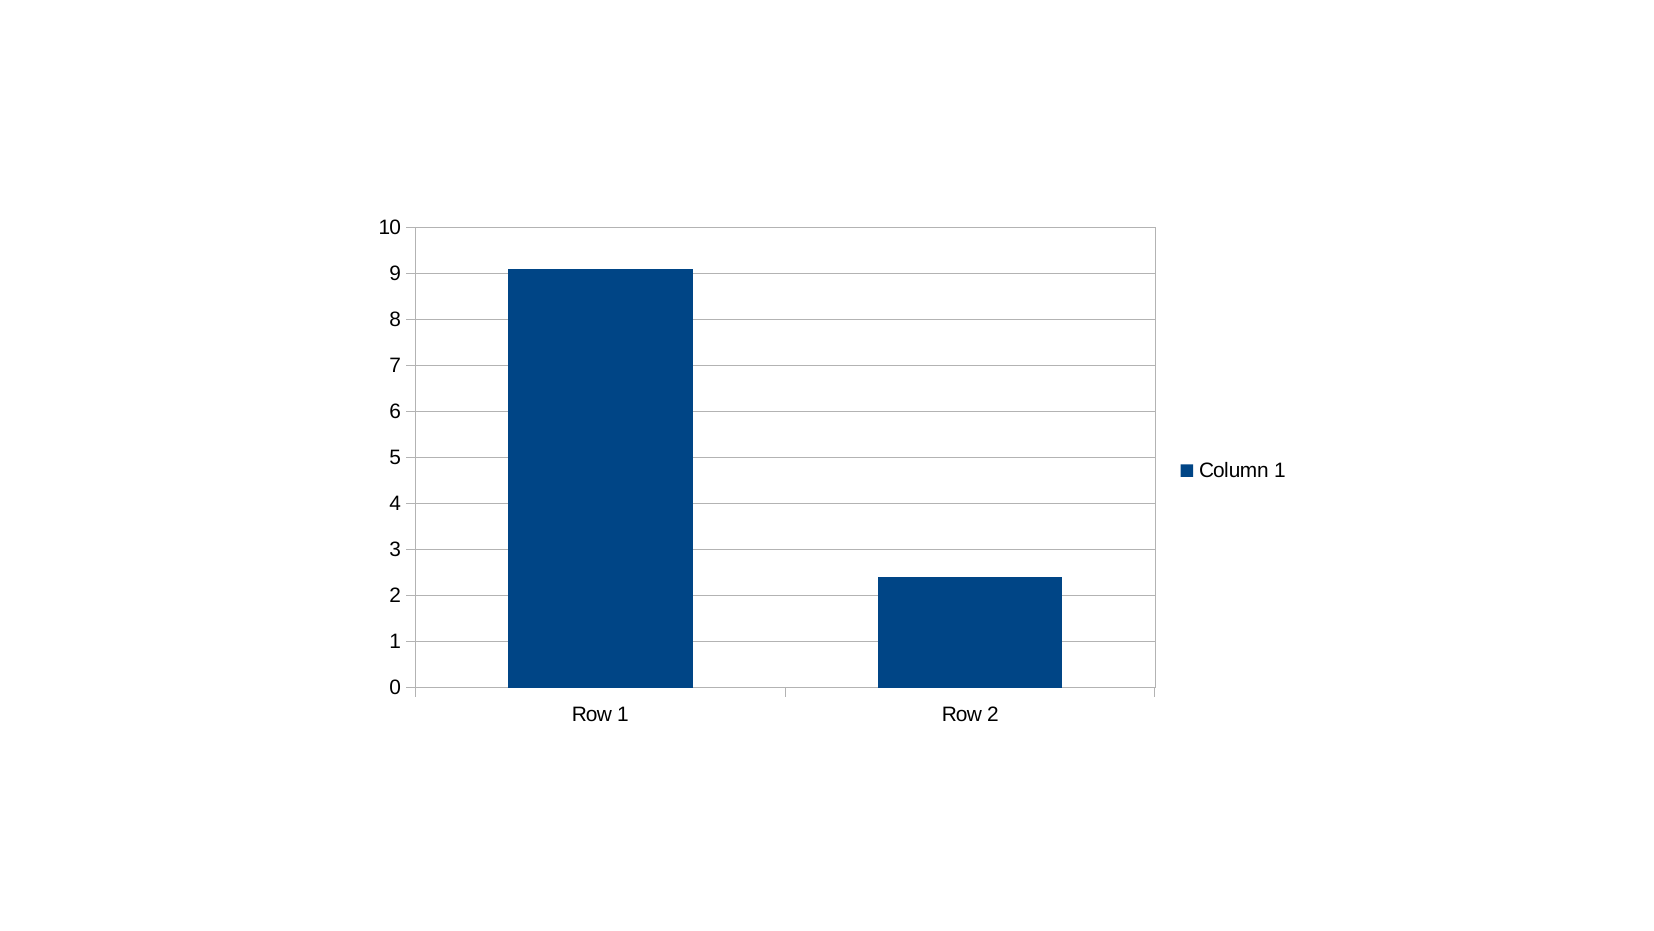

### Chart
| Category | Column 1 |
|---|---|
| Row 1 | 9.1 |
| Row 2 | 2.4 |